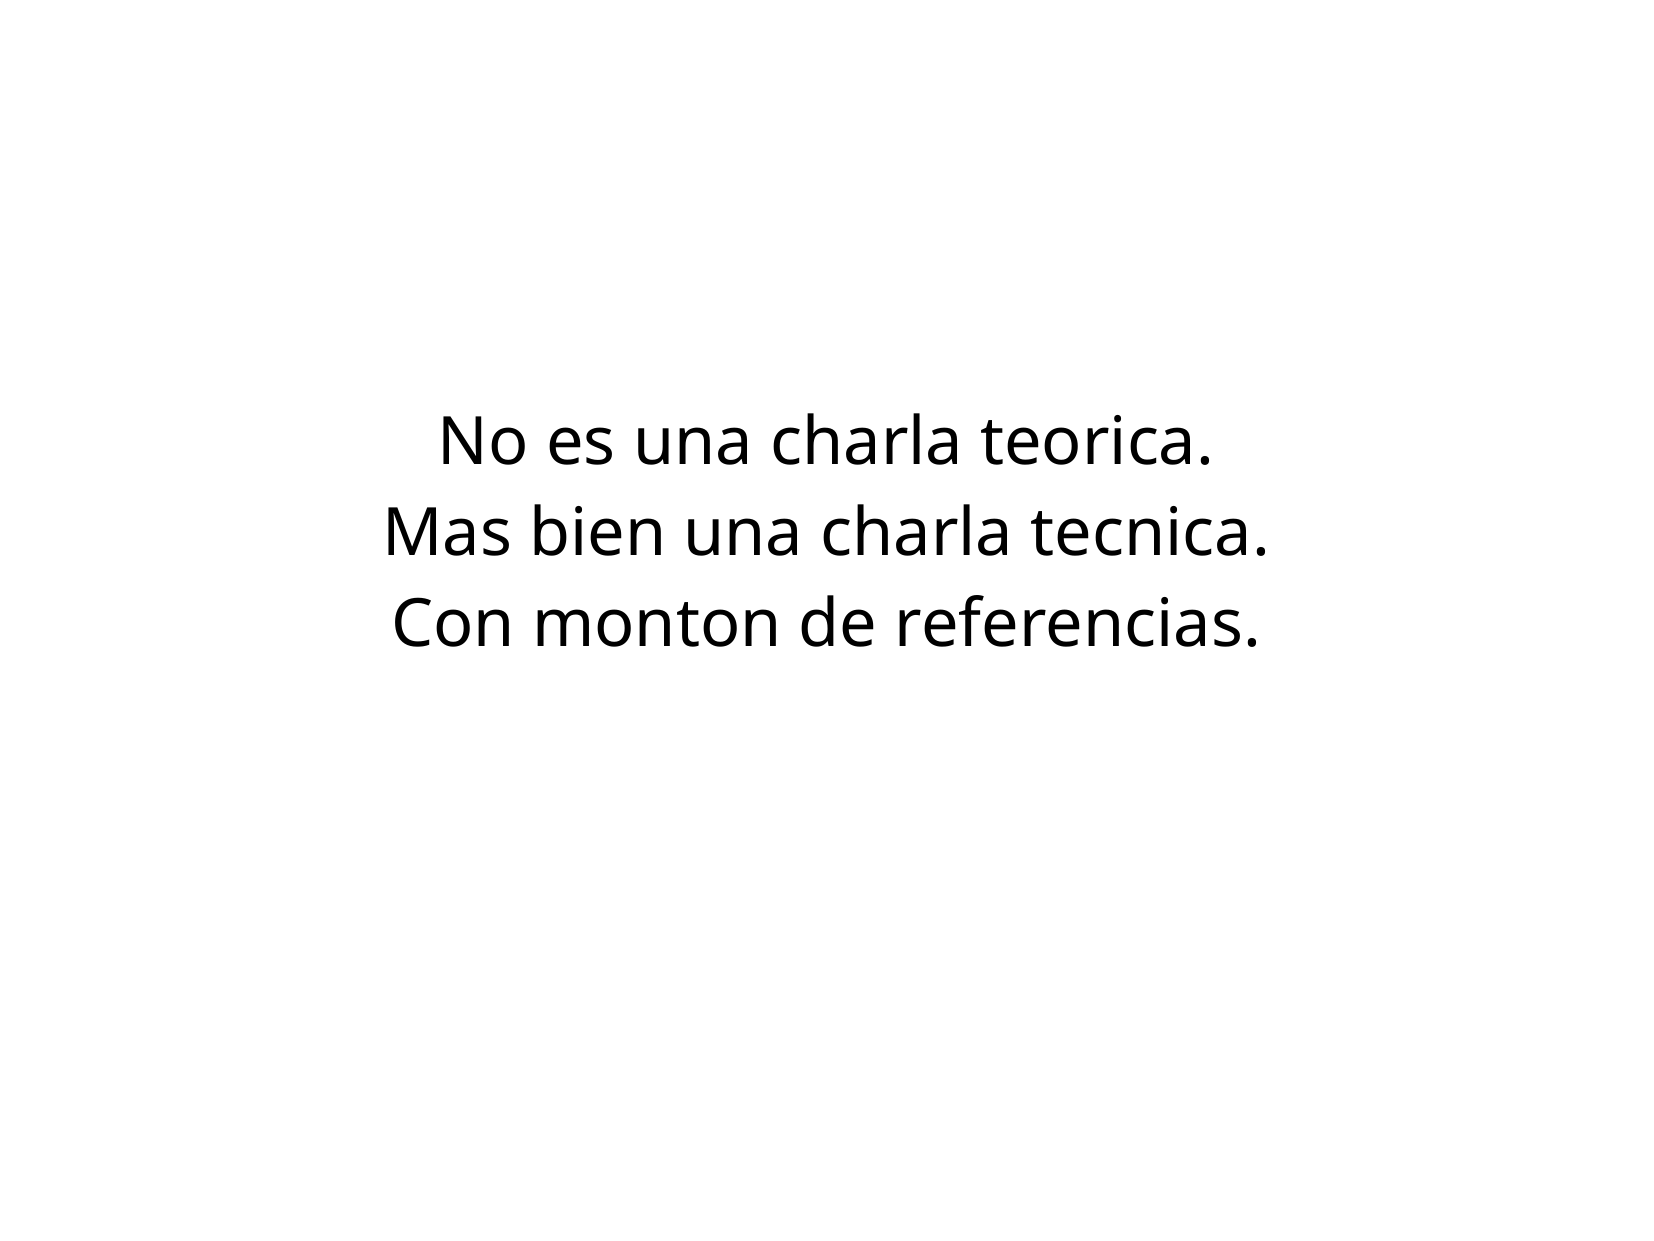

# No es una charla teorica.
Mas bien una charla tecnica.
Con monton de referencias.